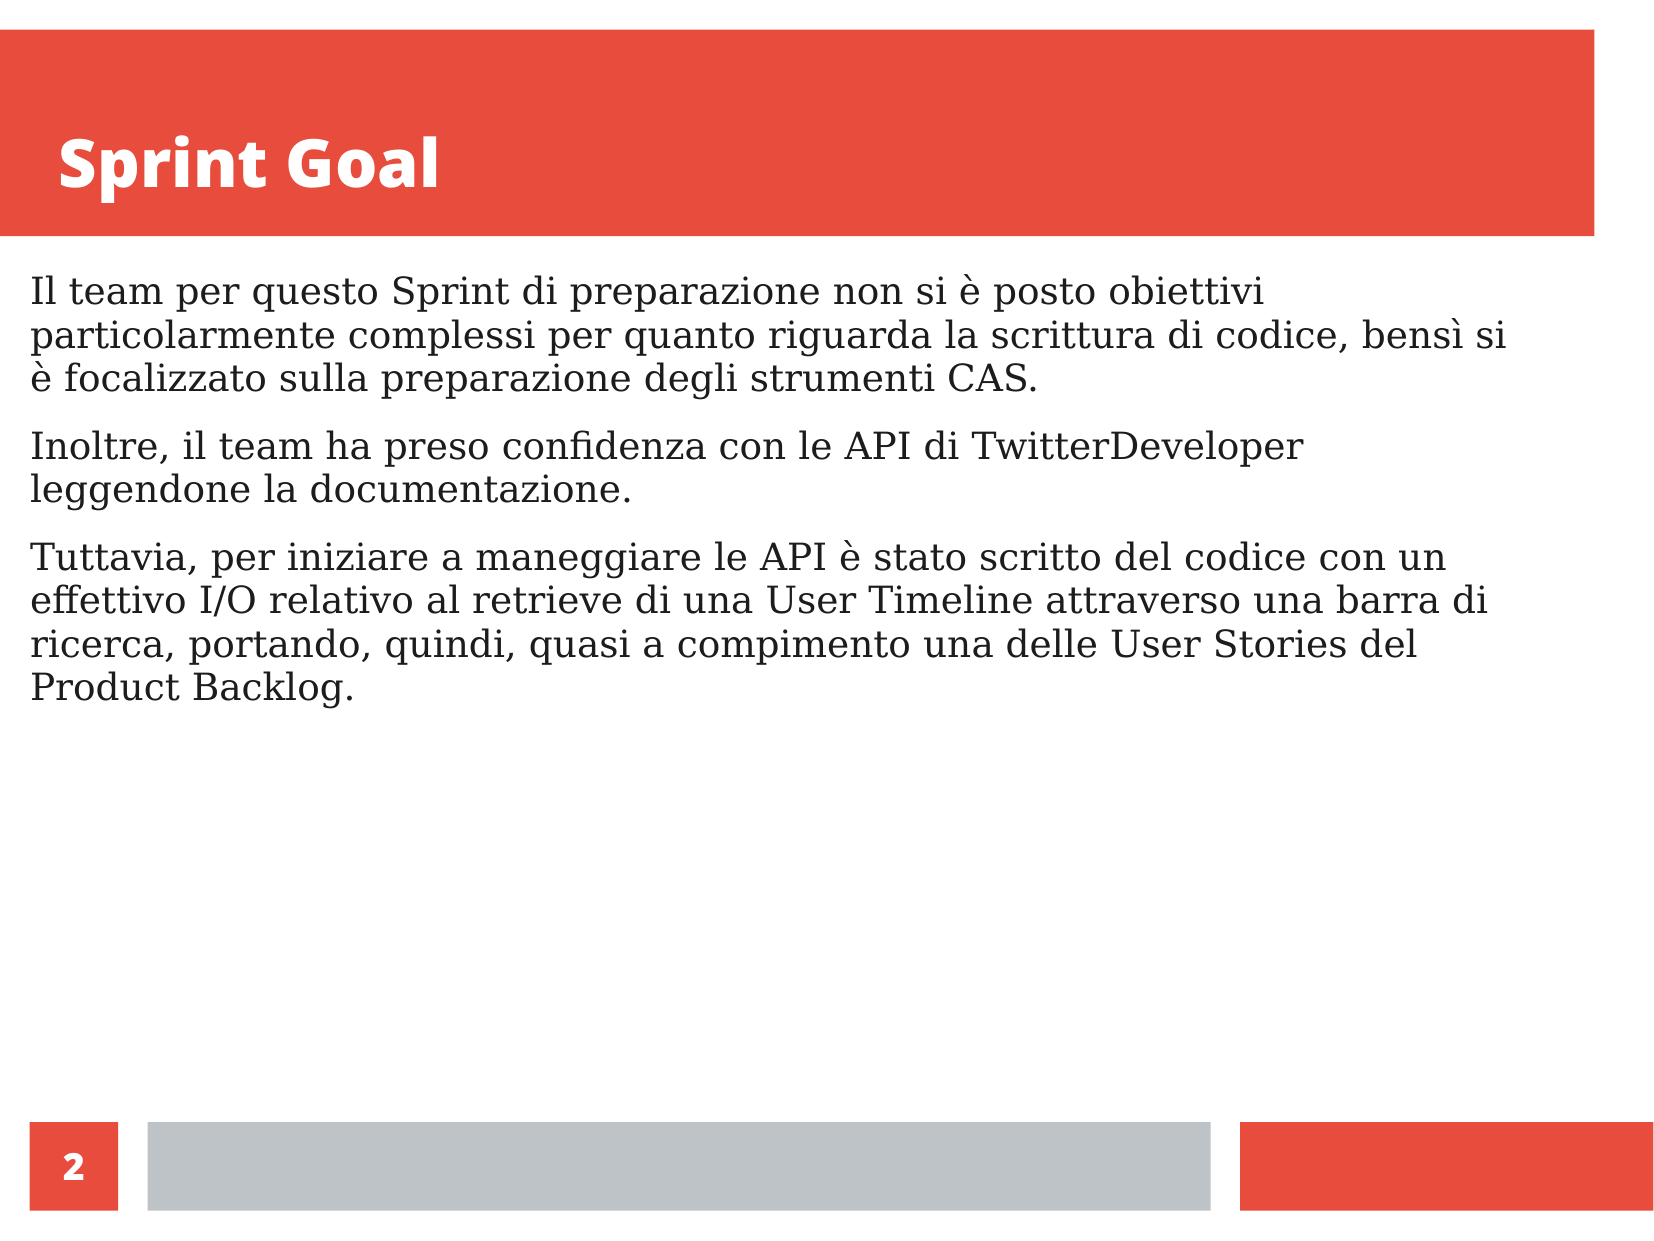

# Sprint Goal
Il team per questo Sprint di preparazione non si è posto obiettivi particolarmente complessi per quanto riguarda la scrittura di codice, bensì si è focalizzato sulla preparazione degli strumenti CAS.
Inoltre, il team ha preso confidenza con le API di TwitterDeveloper leggendone la documentazione.
Tuttavia, per iniziare a maneggiare le API è stato scritto del codice con un effettivo I/O relativo al retrieve di una User Timeline attraverso una barra di ricerca, portando, quindi, quasi a compimento una delle User Stories del Product Backlog.
2